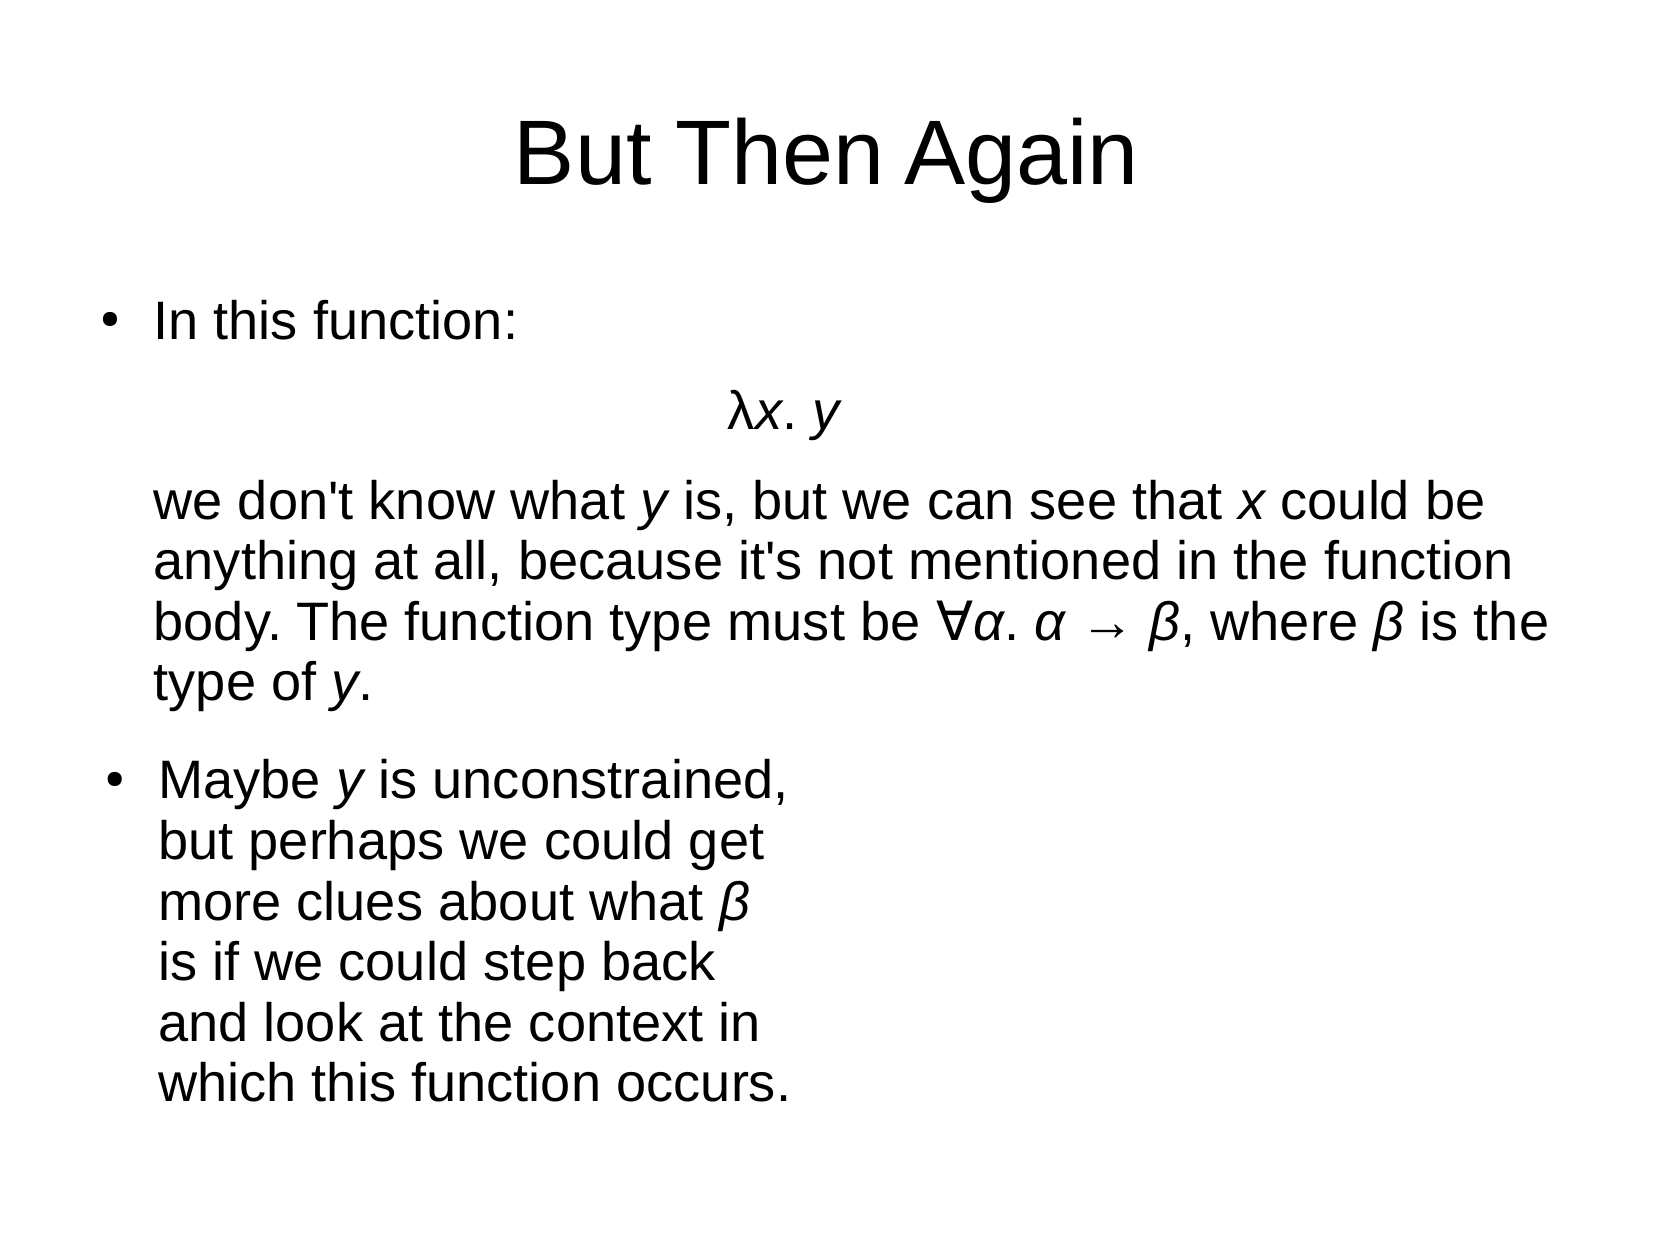

# But Then Again
In this function:
 λx. y
we don't know what y is, but we can see that x could be anything at all, because it's not mentioned in the function body. The function type must be ∀α. α → β, where β is the type of y.
Maybe y is unconstrained, but perhaps we could get more clues about what β is if we could step back and look at the context in which this function occurs.